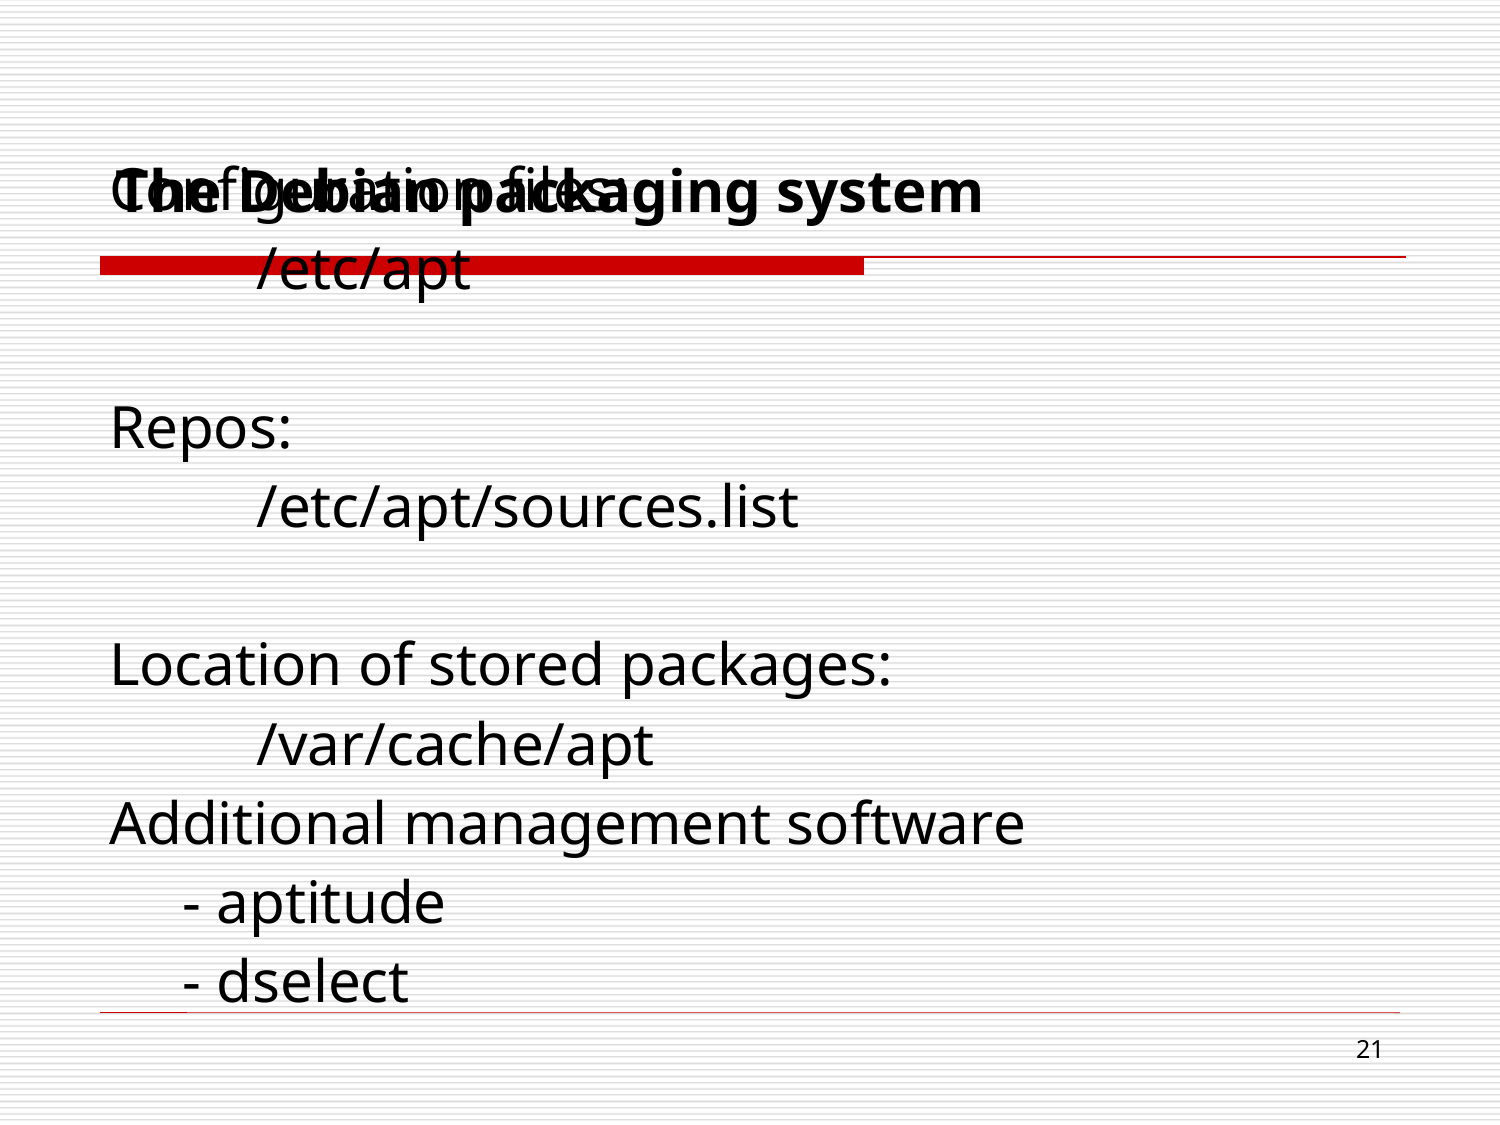

# The Debian packaging system
Configuration files:
		/etc/apt
Repos:
		/etc/apt/sources.list
Location of stored packages:
		/var/cache/apt
Additional management software
	- aptitude
	- dselect
21